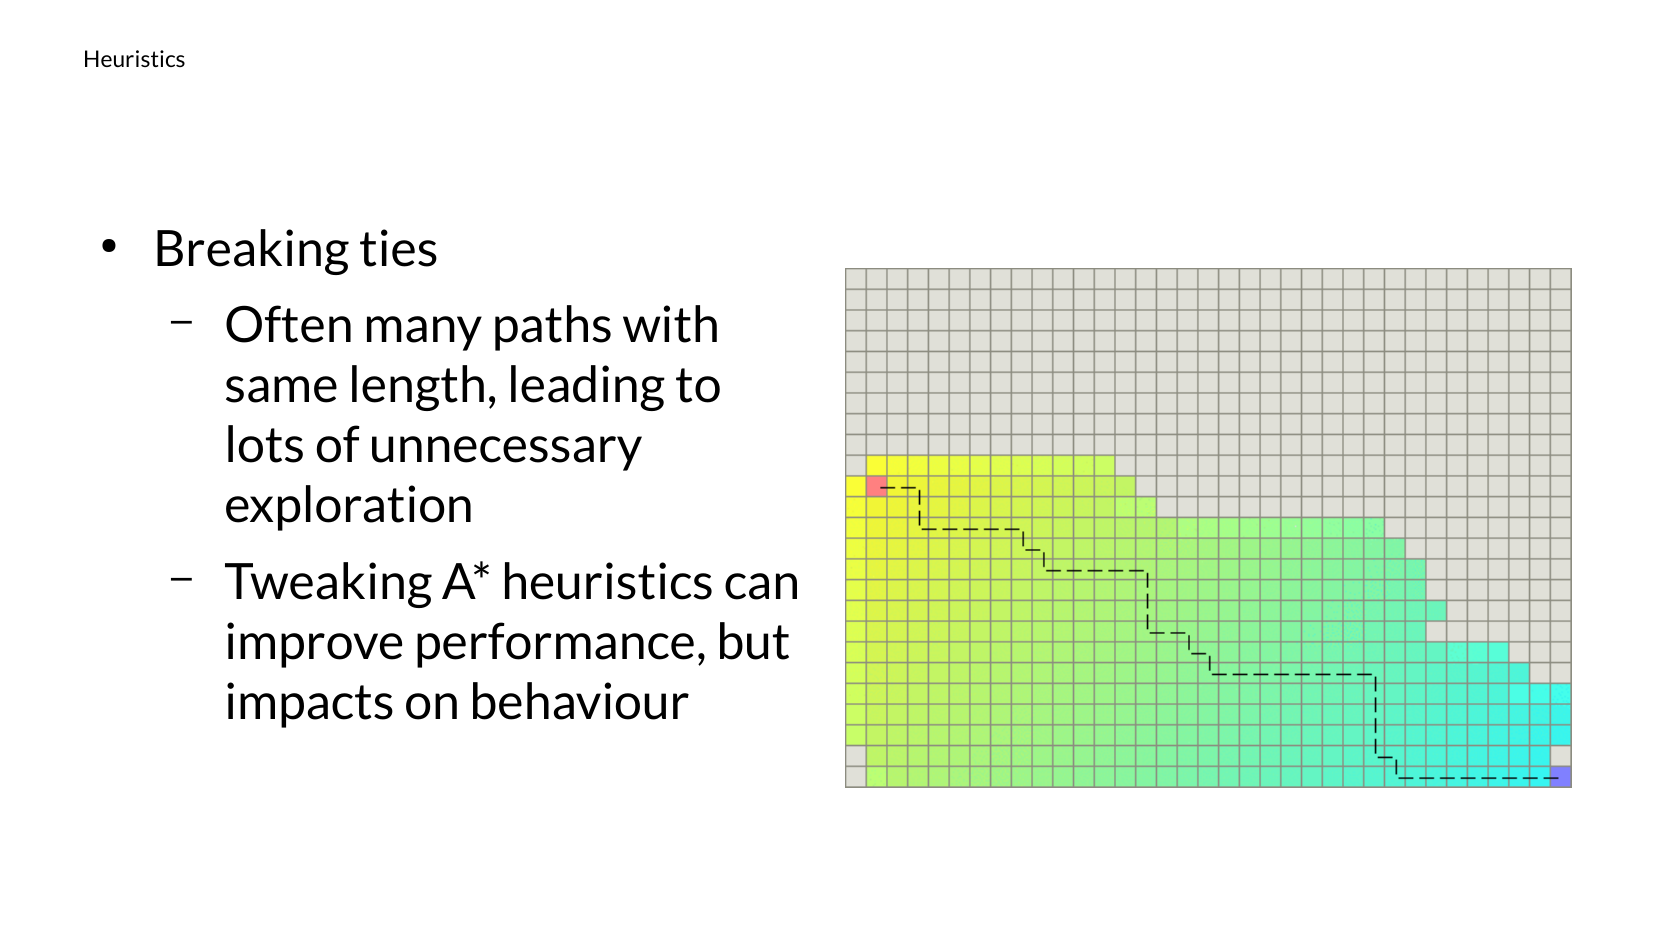

# Heuristics
Breaking ties
Often many paths with same length, leading to lots of unnecessary exploration
Tweaking A* heuristics can improve performance, but impacts on behaviour